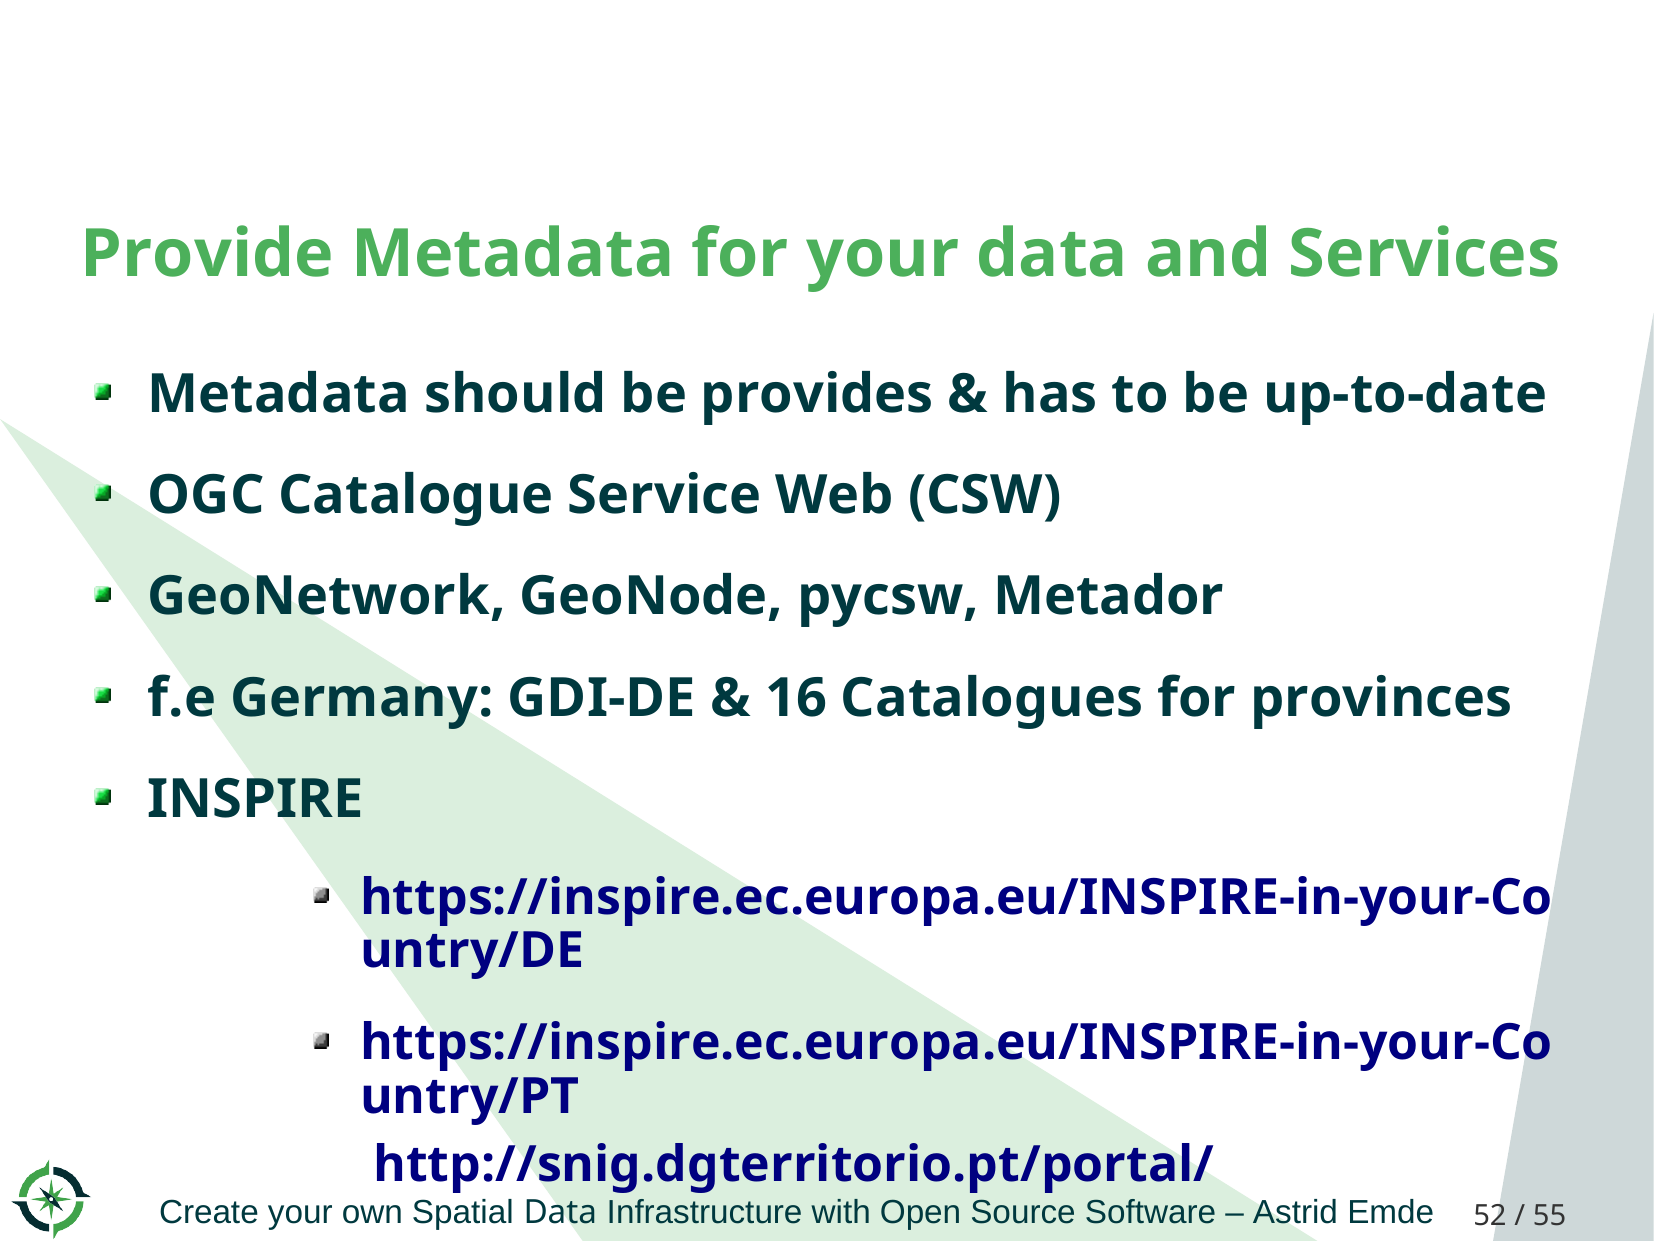

# Provide Metadata for your data and Services
Metadata should be provides & has to be up-to-date
OGC Catalogue Service Web (CSW)
GeoNetwork, GeoNode, pycsw, Metador
f.e Germany: GDI-DE & 16 Catalogues for provinces
INSPIRE
https://inspire.ec.europa.eu/INSPIRE-in-your-Country/DE
https://inspire.ec.europa.eu/INSPIRE-in-your-Country/PT http://snig.dgterritorio.pt/portal/